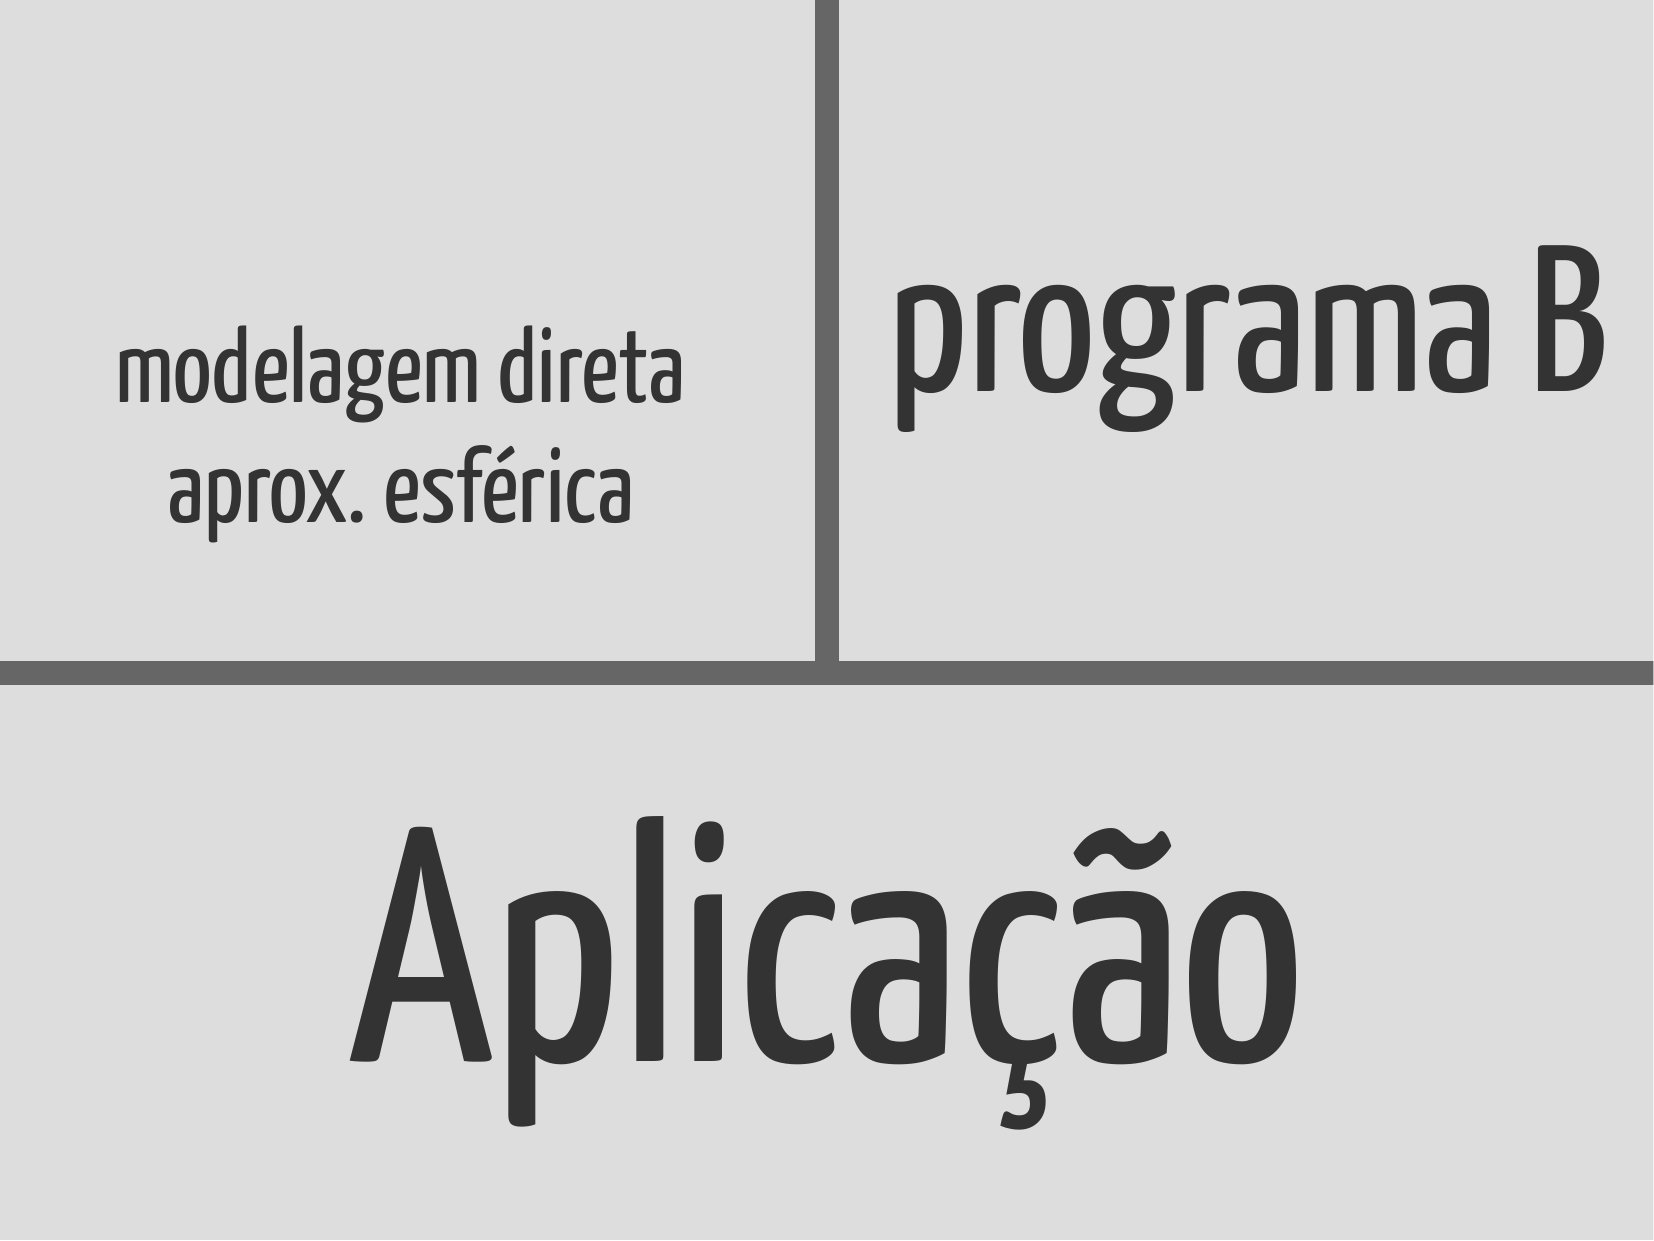

programa B
modelagem direta
aprox. esférica
Aplicação